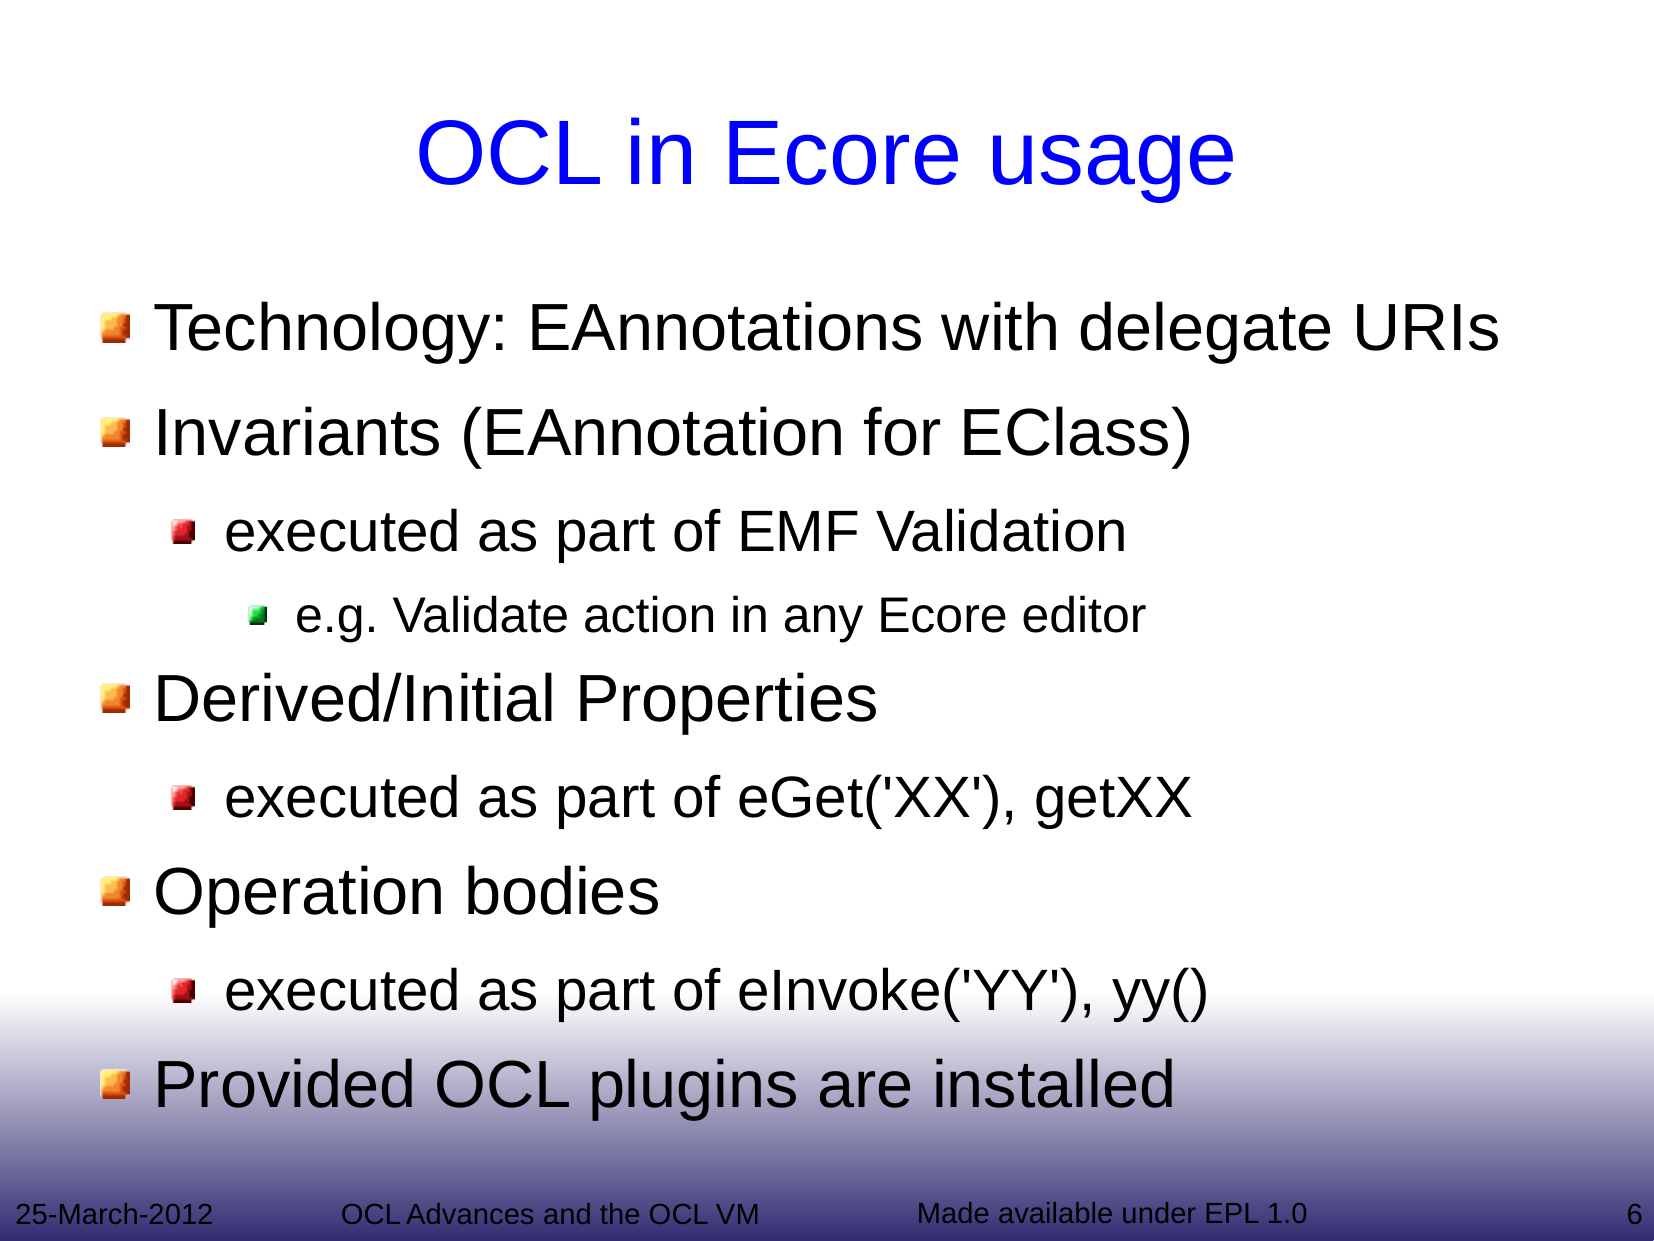

# OCL in Ecore usage
Technology: EAnnotations with delegate URIs
Invariants (EAnnotation for EClass)
executed as part of EMF Validation
e.g. Validate action in any Ecore editor
Derived/Initial Properties
executed as part of eGet('XX'), getXX
Operation bodies
executed as part of eInvoke('YY'), yy()
Provided OCL plugins are installed
25-March-2012
OCL Advances and the OCL VM
6